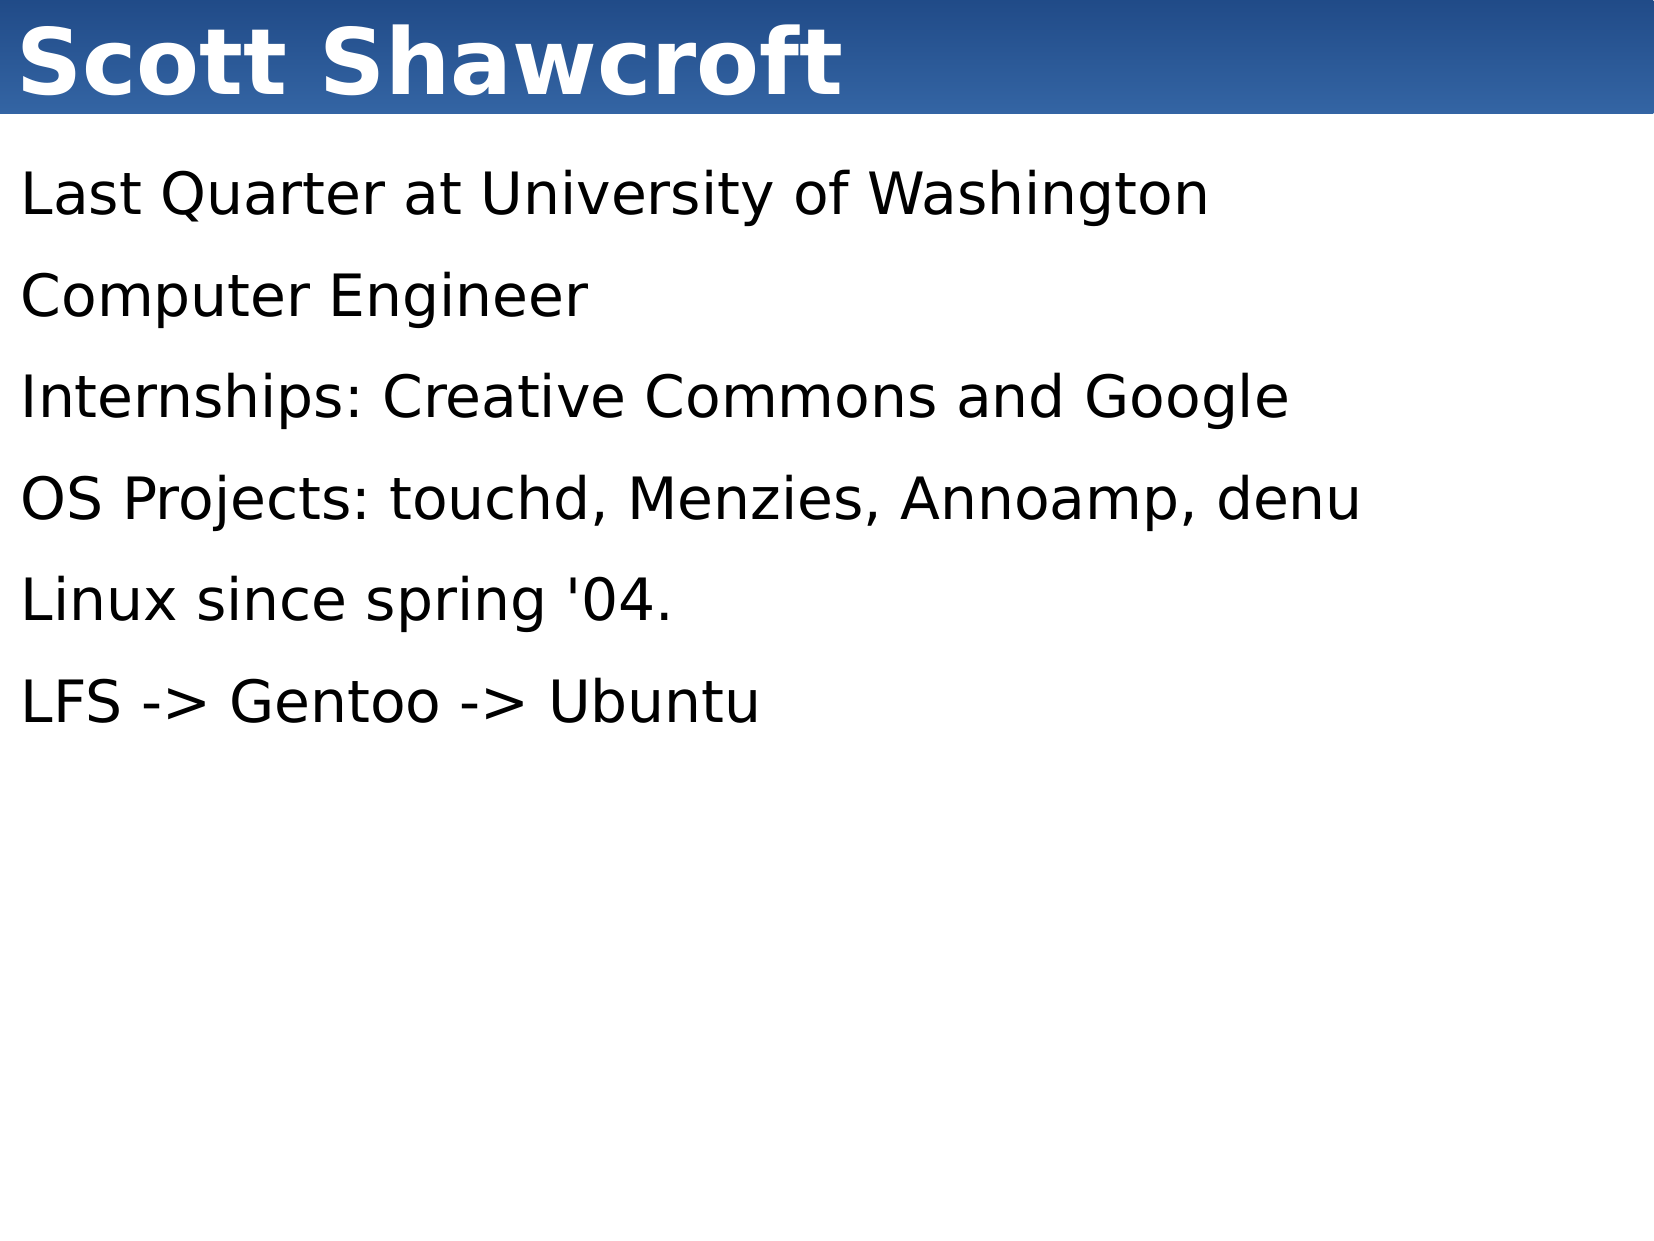

Scott Shawcroft
Last Quarter at University of Washington
Computer Engineer
Internships: Creative Commons and Google
OS Projects: touchd, Menzies, Annoamp, denu
Linux since spring '04.
LFS -> Gentoo -> Ubuntu